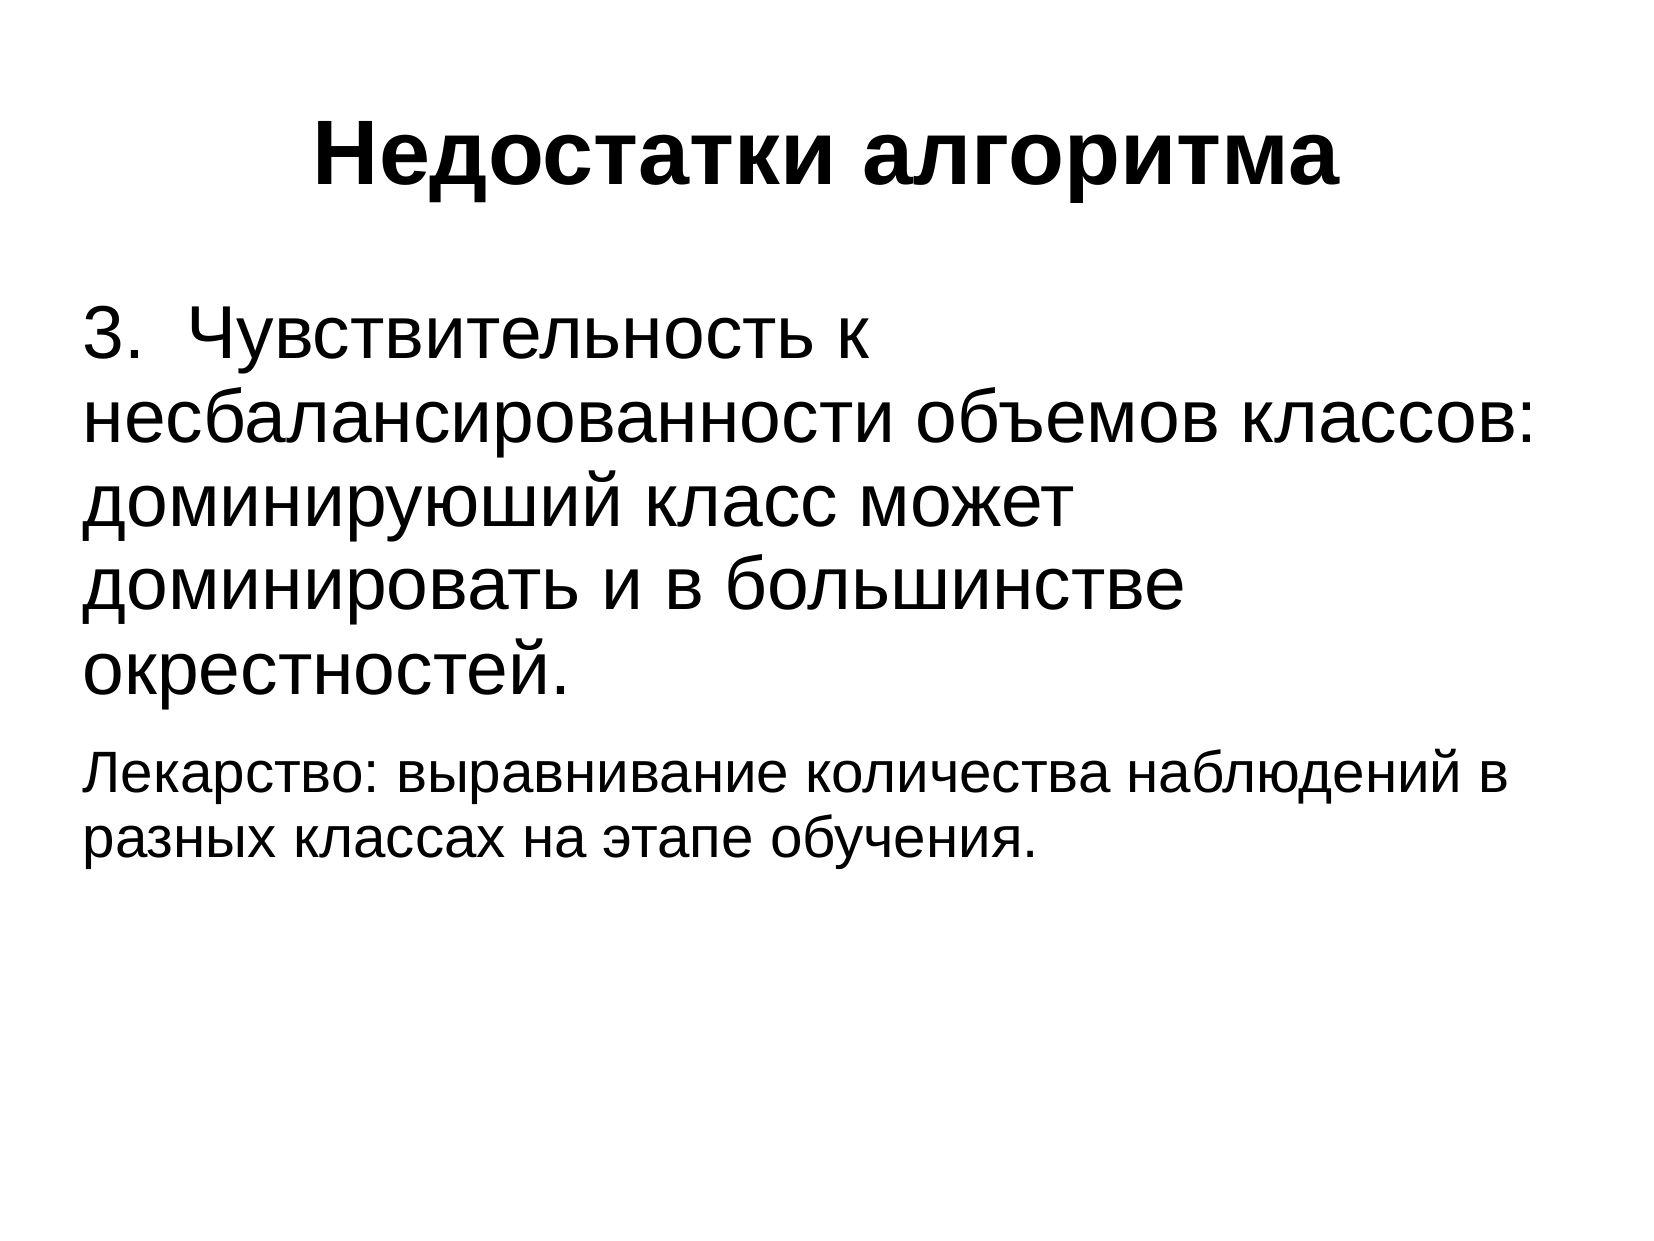

# Недостатки алгоритма
3. Чувствительность к несбалансированности объемов классов: доминируюший класс может доминировать и в большинстве окрестностей.
Лекарство: выравнивание количества наблюдений в разных классах на этапе обучения.